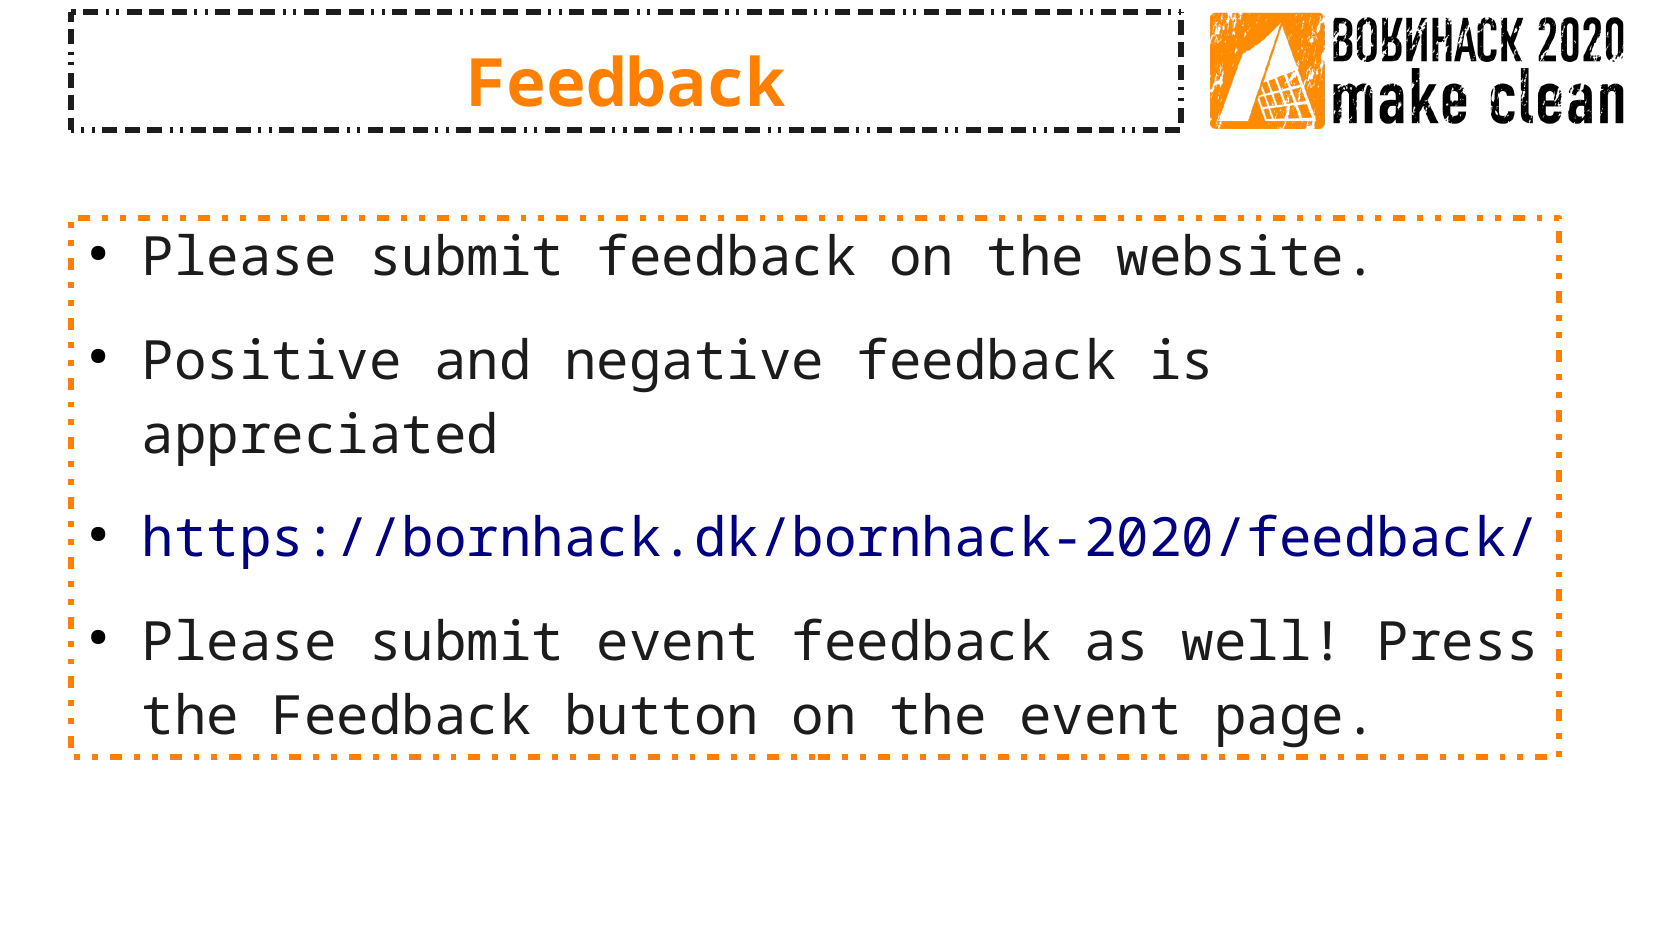

# Feedback
Please submit feedback on the website.
Positive and negative feedback is appreciated
https://bornhack.dk/bornhack-2020/feedback/
Please submit event feedback as well! Press the Feedback button on the event page.